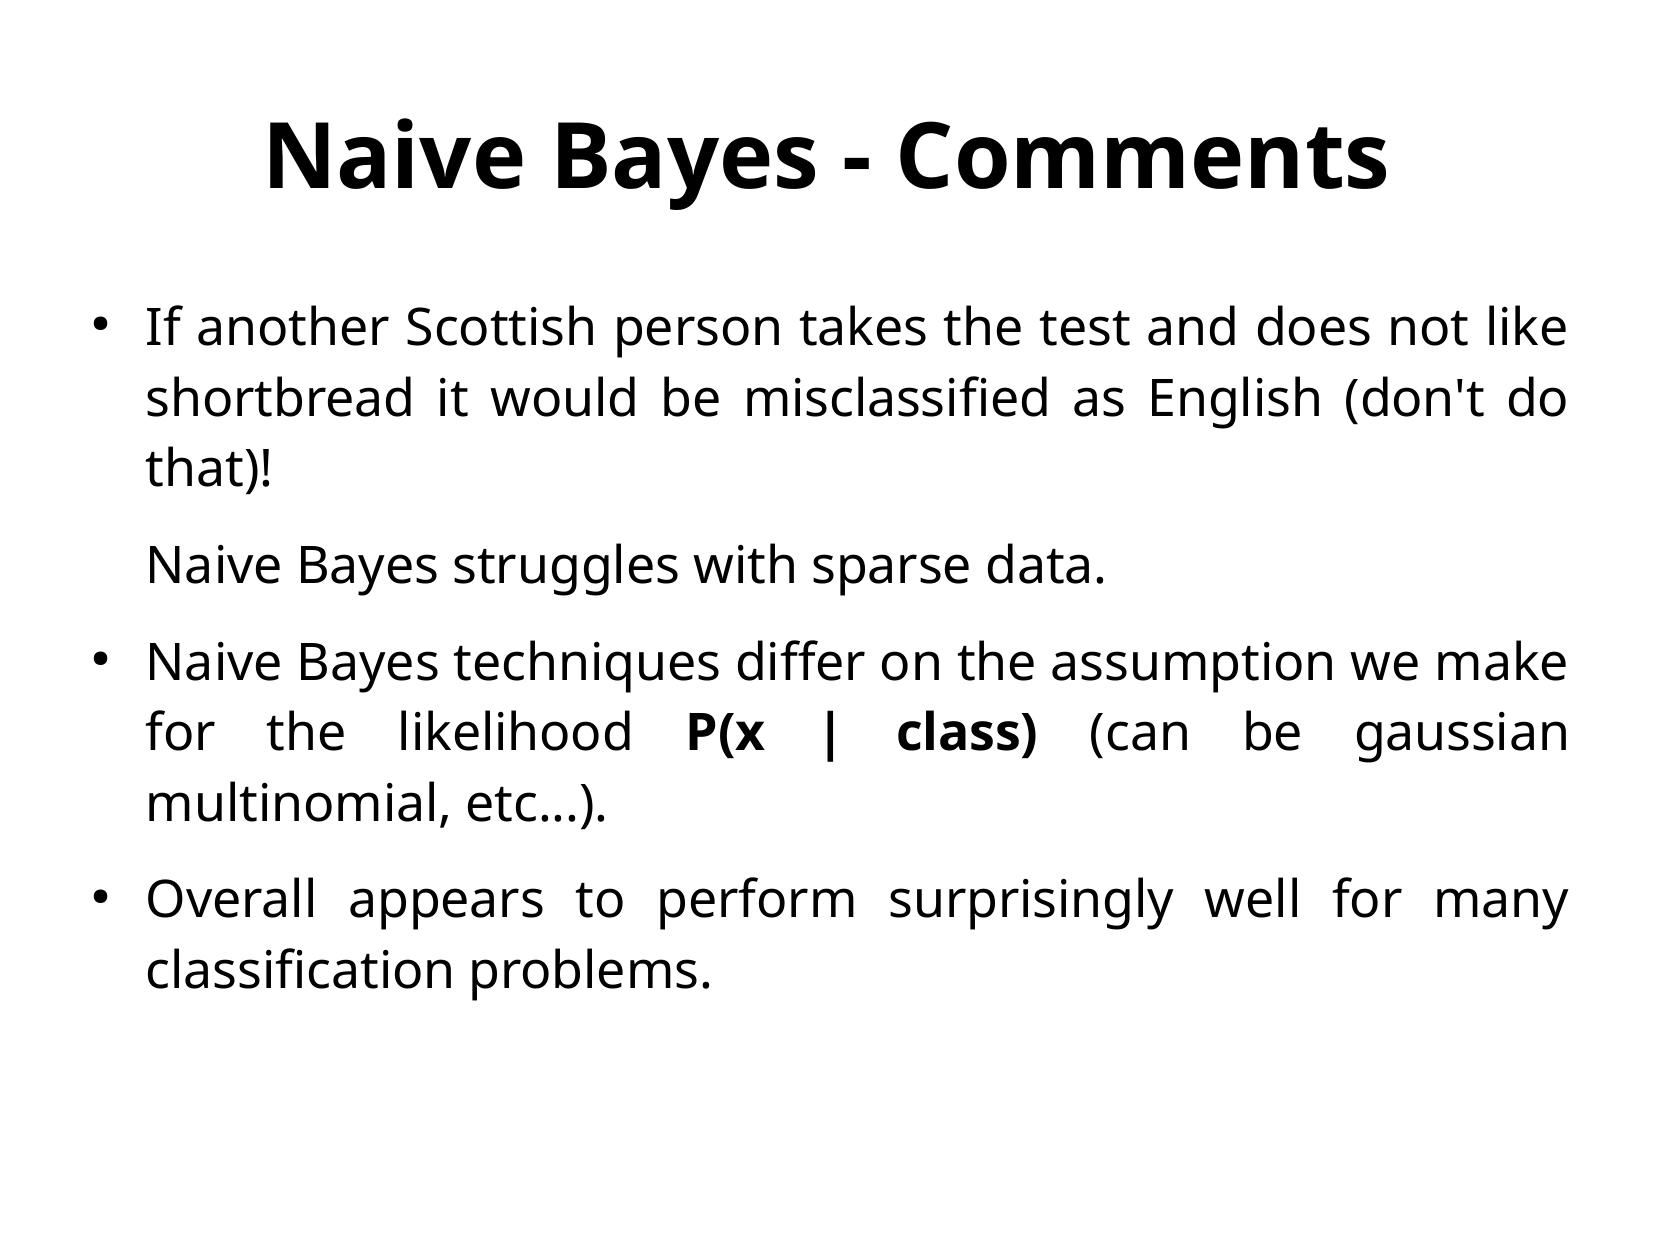

# Naive Bayes - Comments
If another Scottish person takes the test and does not like shortbread it would be misclassified as English (don't do that)!
Naive Bayes struggles with sparse data.
Naive Bayes techniques differ on the assumption we make for the likelihood P(x | class) (can be gaussian multinomial, etc...).
Overall appears to perform surprisingly well for many classification problems.